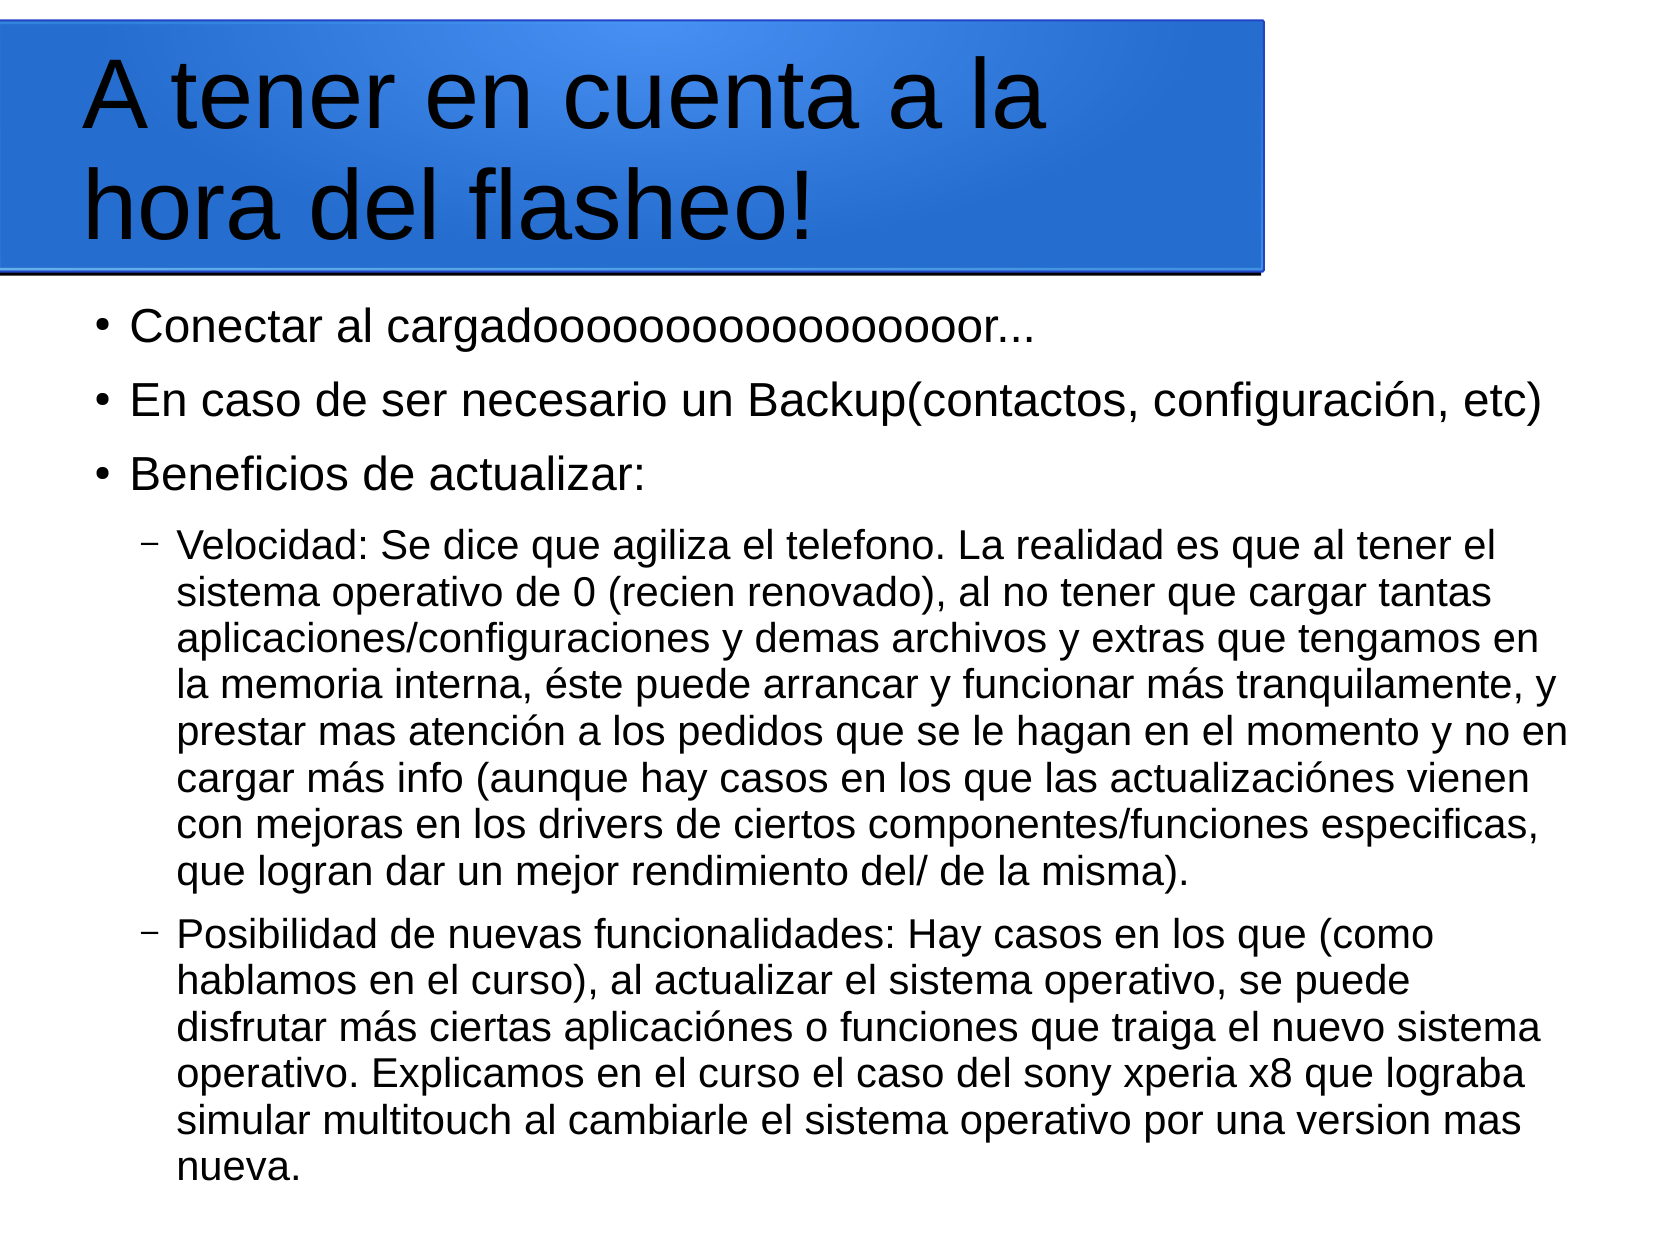

# A tener en cuenta a la hora del flasheo!
Conectar al cargadooooooooooooooooor...
En caso de ser necesario un Backup(contactos, configuración, etc)
Beneficios de actualizar:
Velocidad: Se dice que agiliza el telefono. La realidad es que al tener el sistema operativo de 0 (recien renovado), al no tener que cargar tantas aplicaciones/configuraciones y demas archivos y extras que tengamos en la memoria interna, éste puede arrancar y funcionar más tranquilamente, y prestar mas atención a los pedidos que se le hagan en el momento y no en cargar más info (aunque hay casos en los que las actualizaciónes vienen con mejoras en los drivers de ciertos componentes/funciones especificas, que logran dar un mejor rendimiento del/ de la misma).
Posibilidad de nuevas funcionalidades: Hay casos en los que (como hablamos en el curso), al actualizar el sistema operativo, se puede disfrutar más ciertas aplicaciónes o funciones que traiga el nuevo sistema operativo. Explicamos en el curso el caso del sony xperia x8 que lograba simular multitouch al cambiarle el sistema operativo por una version mas nueva.